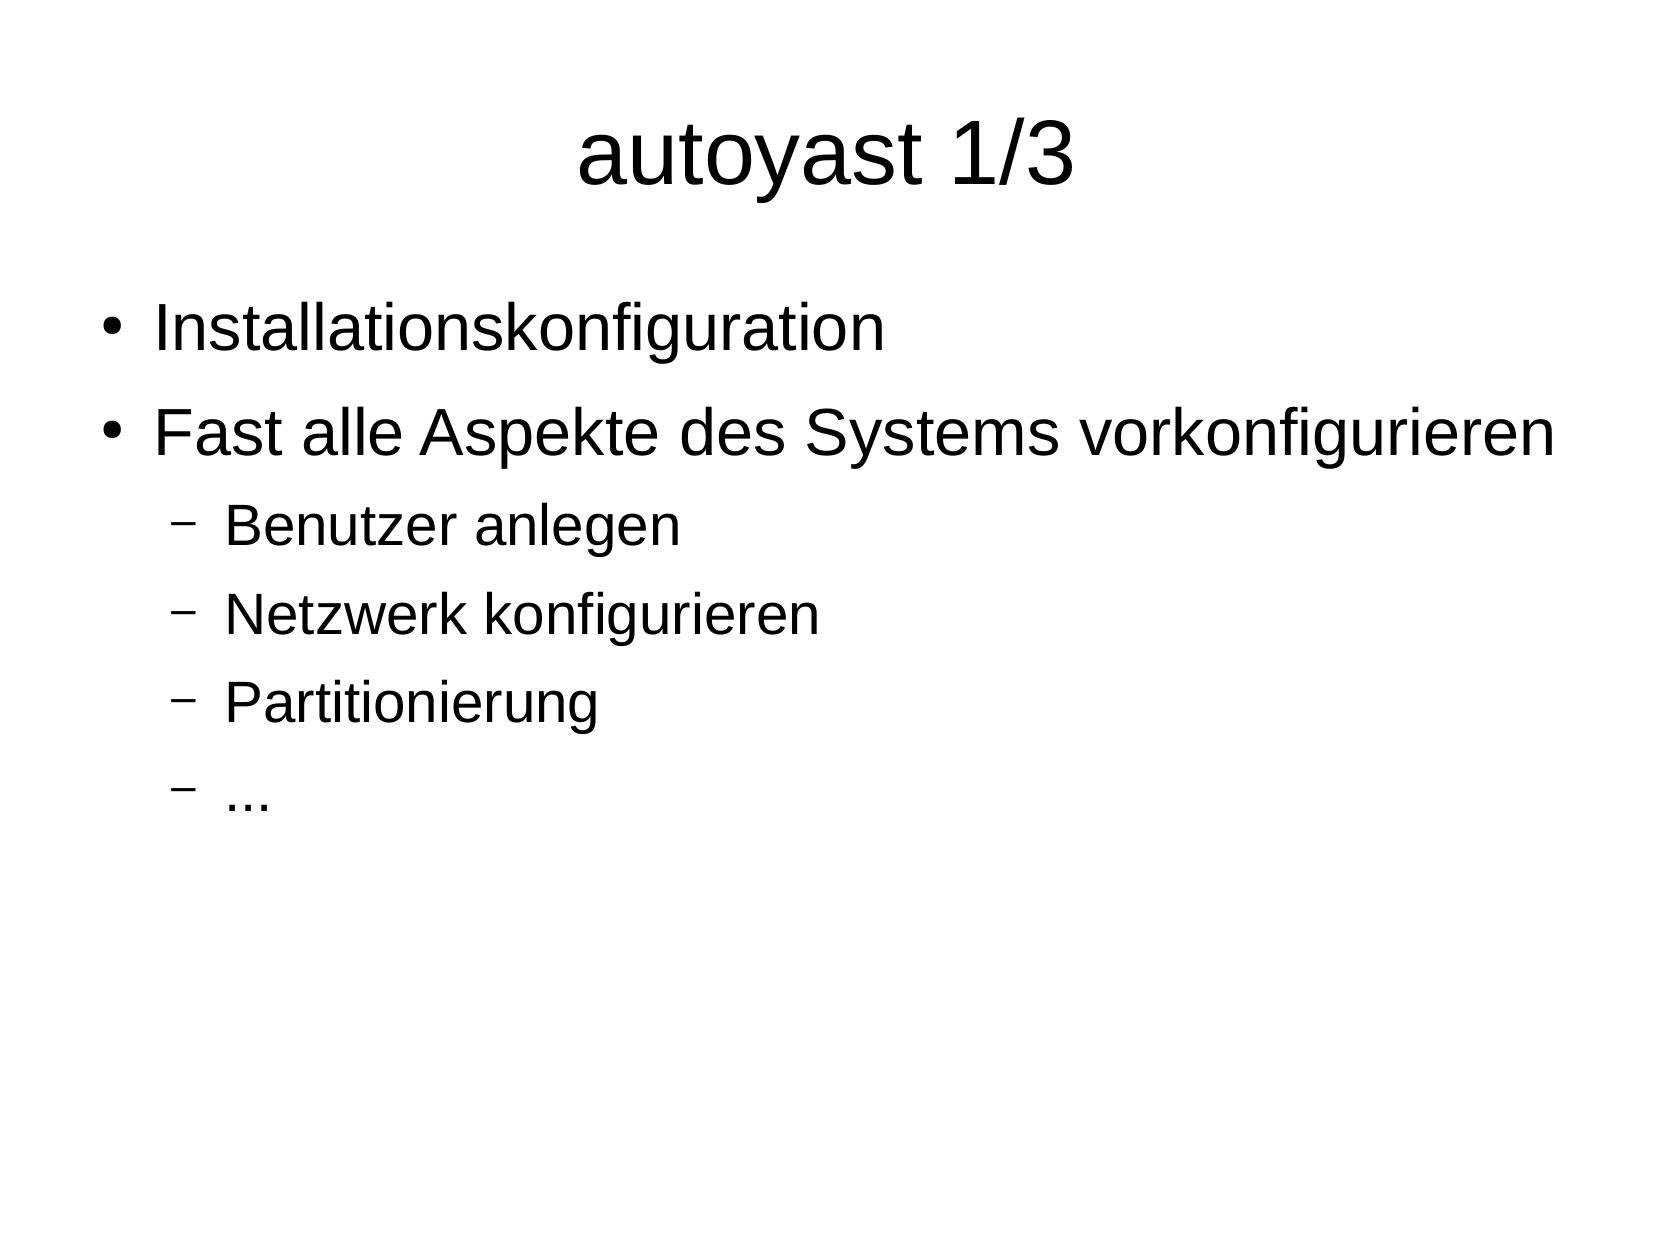

# autoyast 1/3
Installationskonfiguration
Fast alle Aspekte des Systems vorkonfigurieren
Benutzer anlegen
Netzwerk konfigurieren
Partitionierung
...